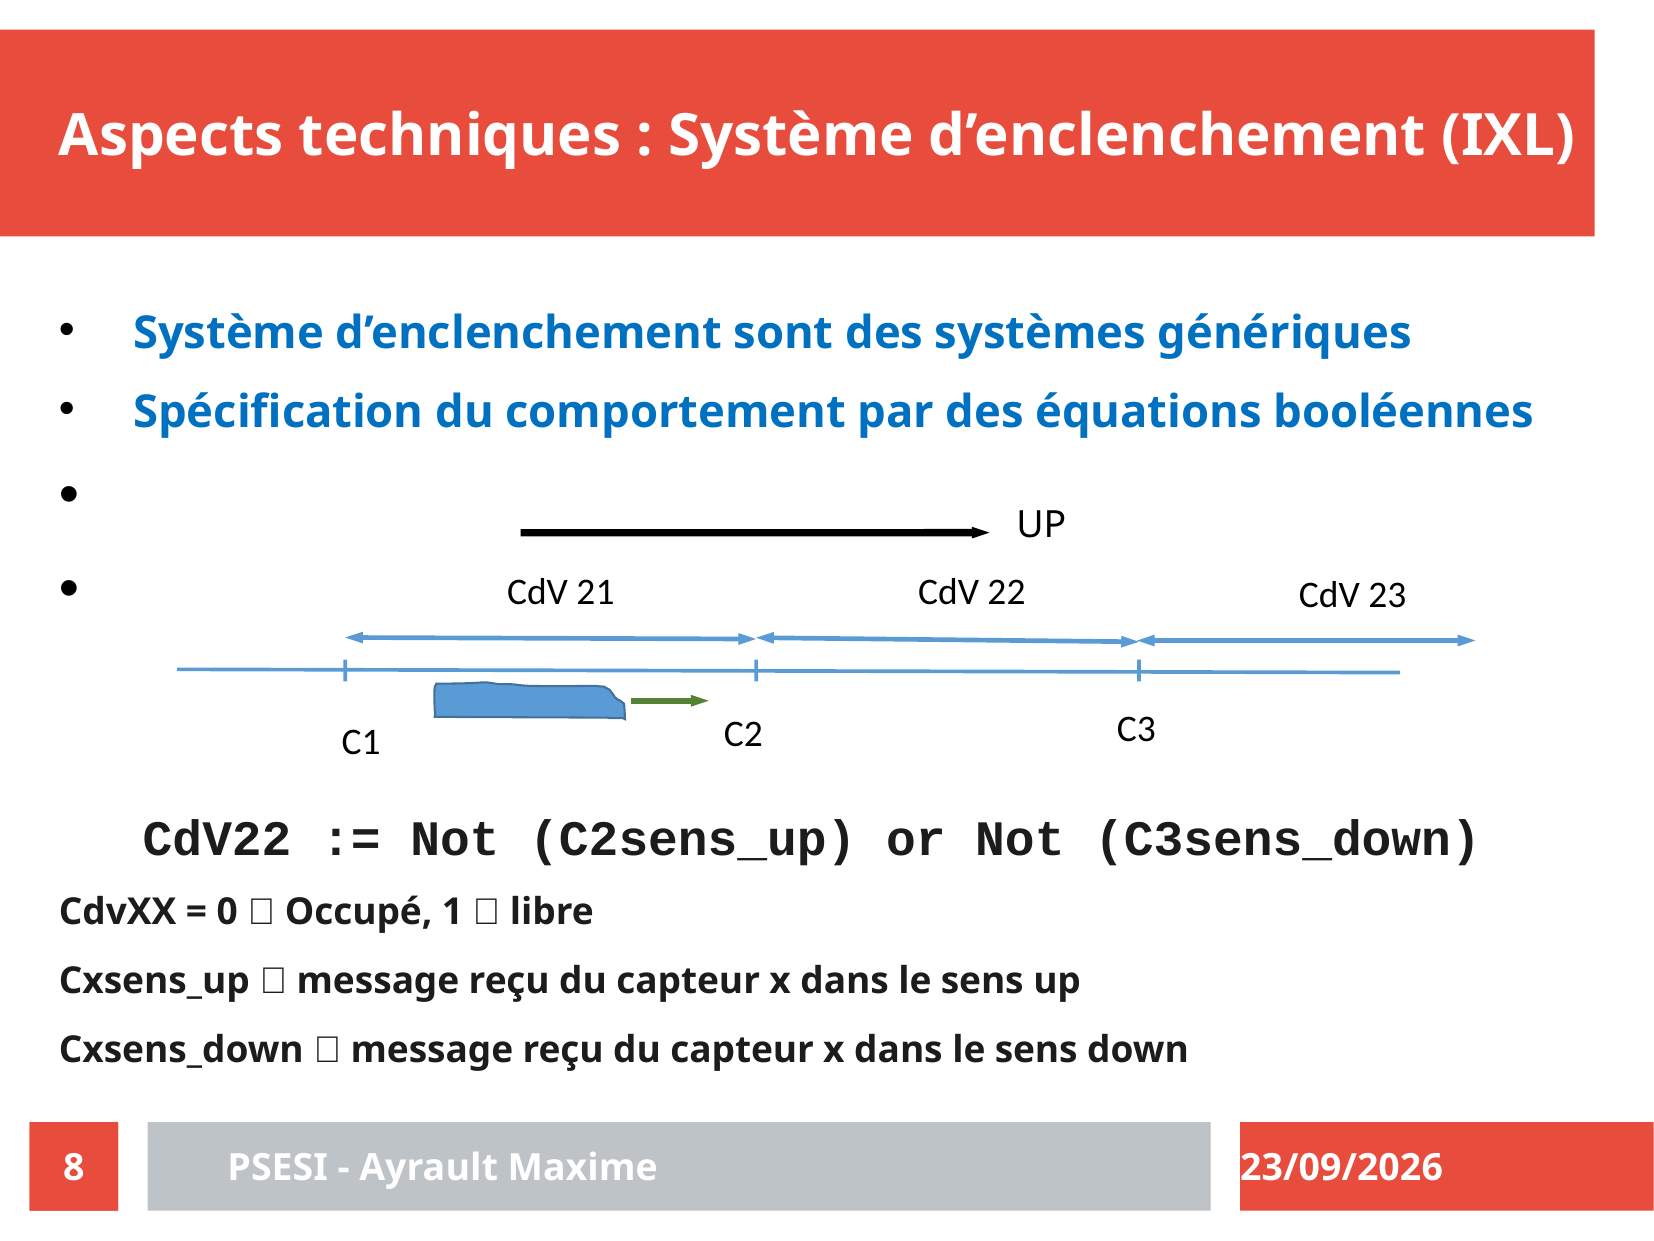

Aspects techniques : Système d’enclenchement (IXL)
# Système d’enclenchement sont des systèmes génériques
Spécification du comportement par des équations booléennes
CdV22 := Not (C2sens_up) or Not (C3sens_down)
CdvXX = 0  Occupé, 1  libre
Cxsens_up  message reçu du capteur x dans le sens up
Cxsens_down  message reçu du capteur x dans le sens down
UP
CdV 21
CdV 22
CdV 23
C3
C2
C1
PSESI - Ayrault Maxime